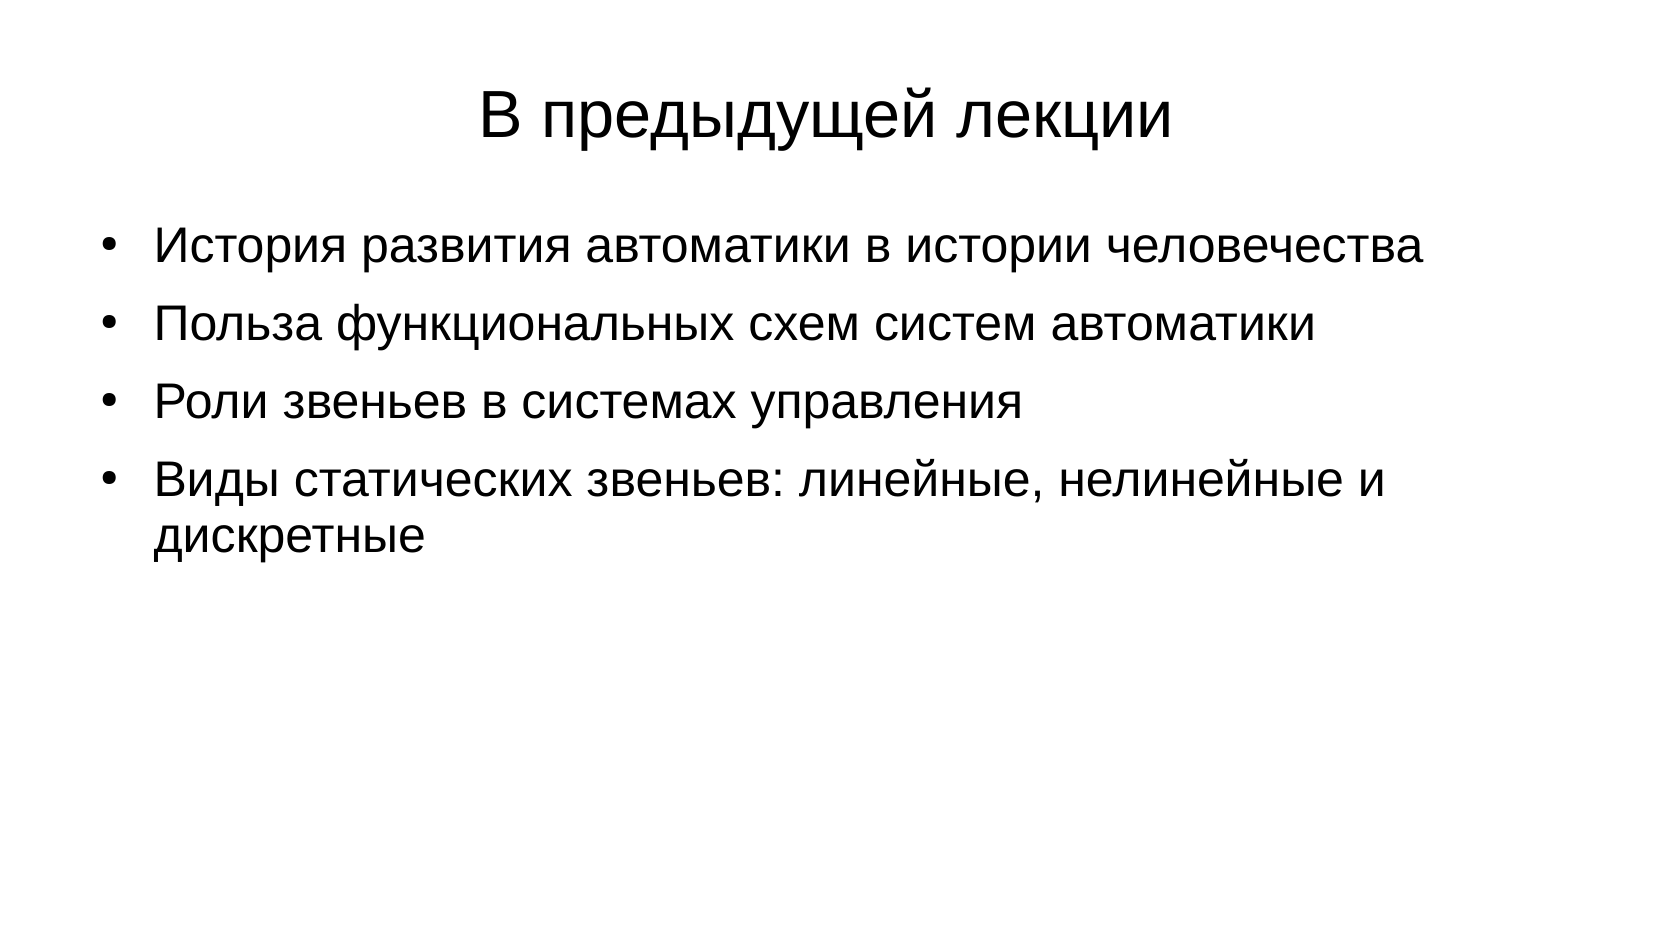

# В предыдущей лекции
История развития автоматики в истории человечества
Польза функциональных схем систем автоматики
Роли звеньев в системах управления
Виды статических звеньев: линейные, нелинейные и дискретные